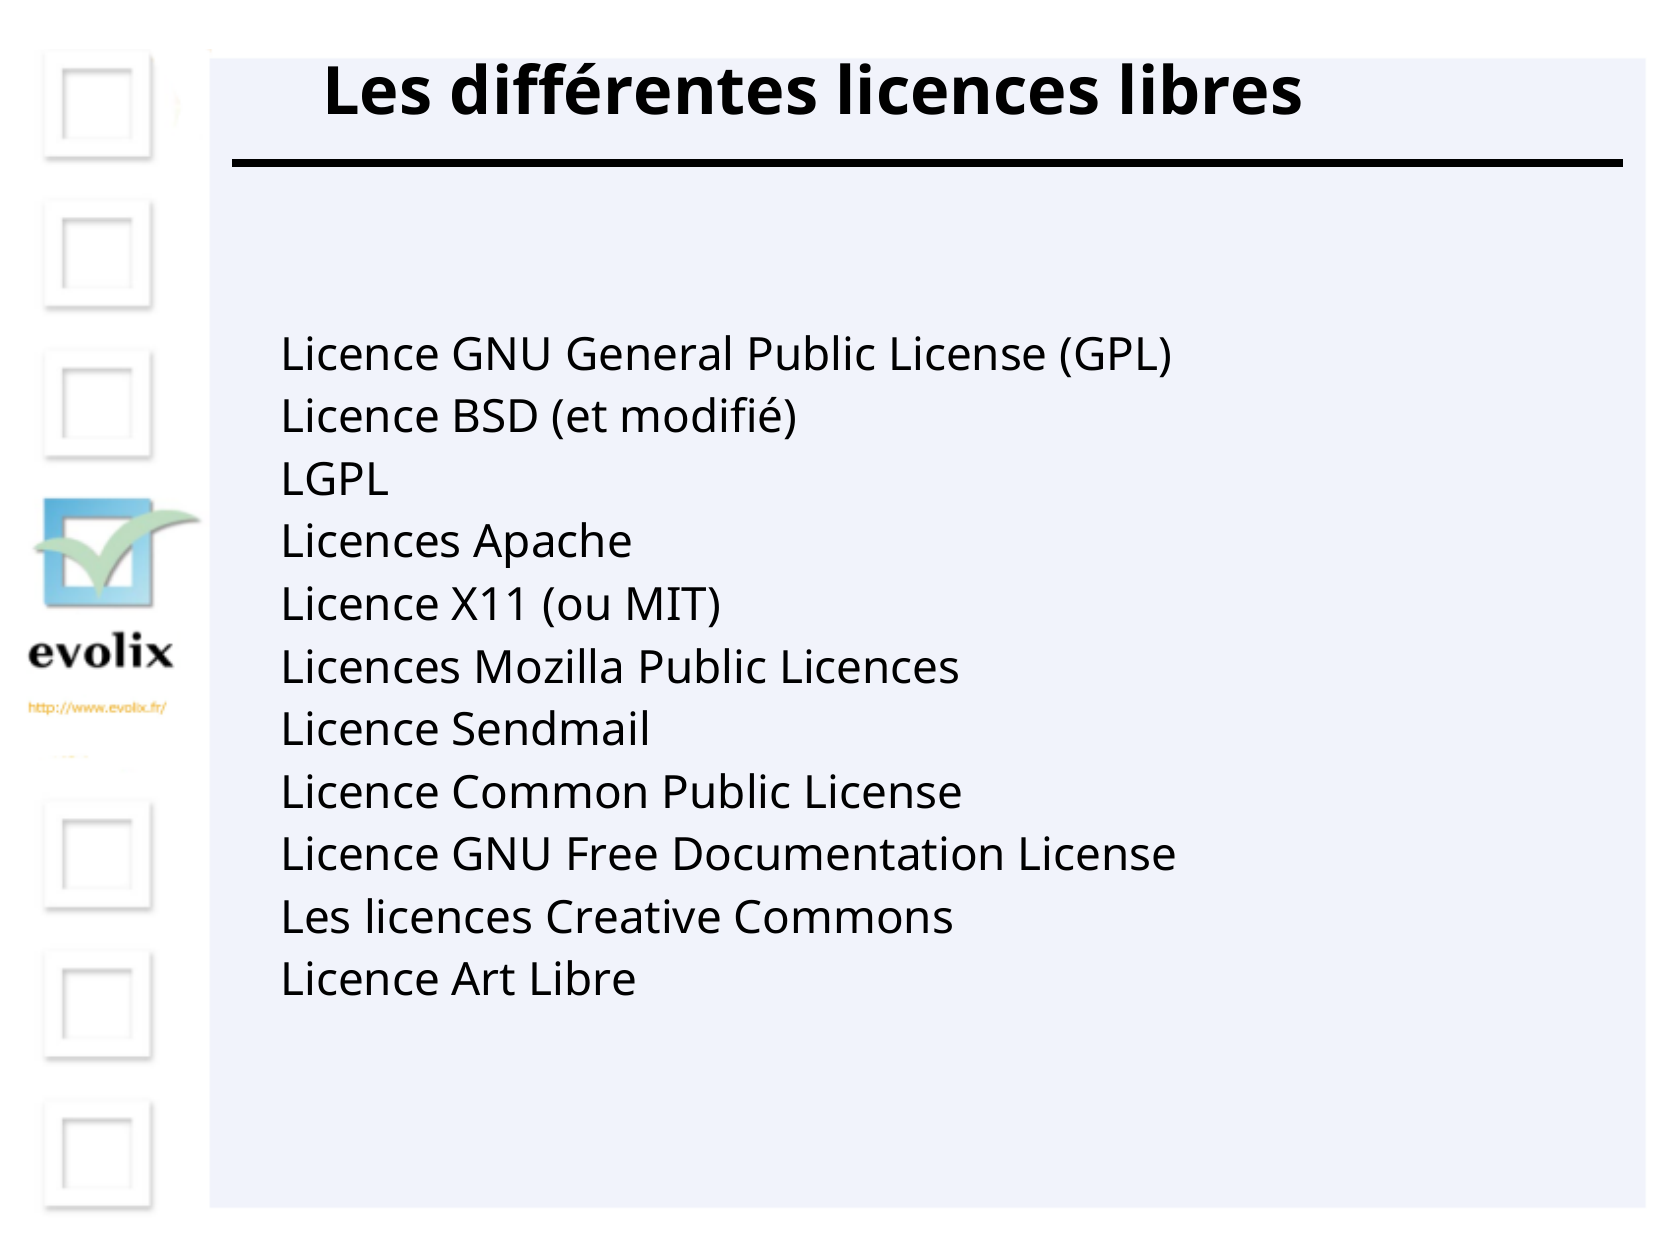

# Les différentes licences libres
Licence GNU General Public License (GPL)
Licence BSD (et modifié)
LGPL
Licences Apache
Licence X11 (ou MIT)
Licences Mozilla Public Licences
Licence Sendmail
Licence Common Public License
Licence GNU Free Documentation License
Les licences Creative Commons
Licence Art Libre